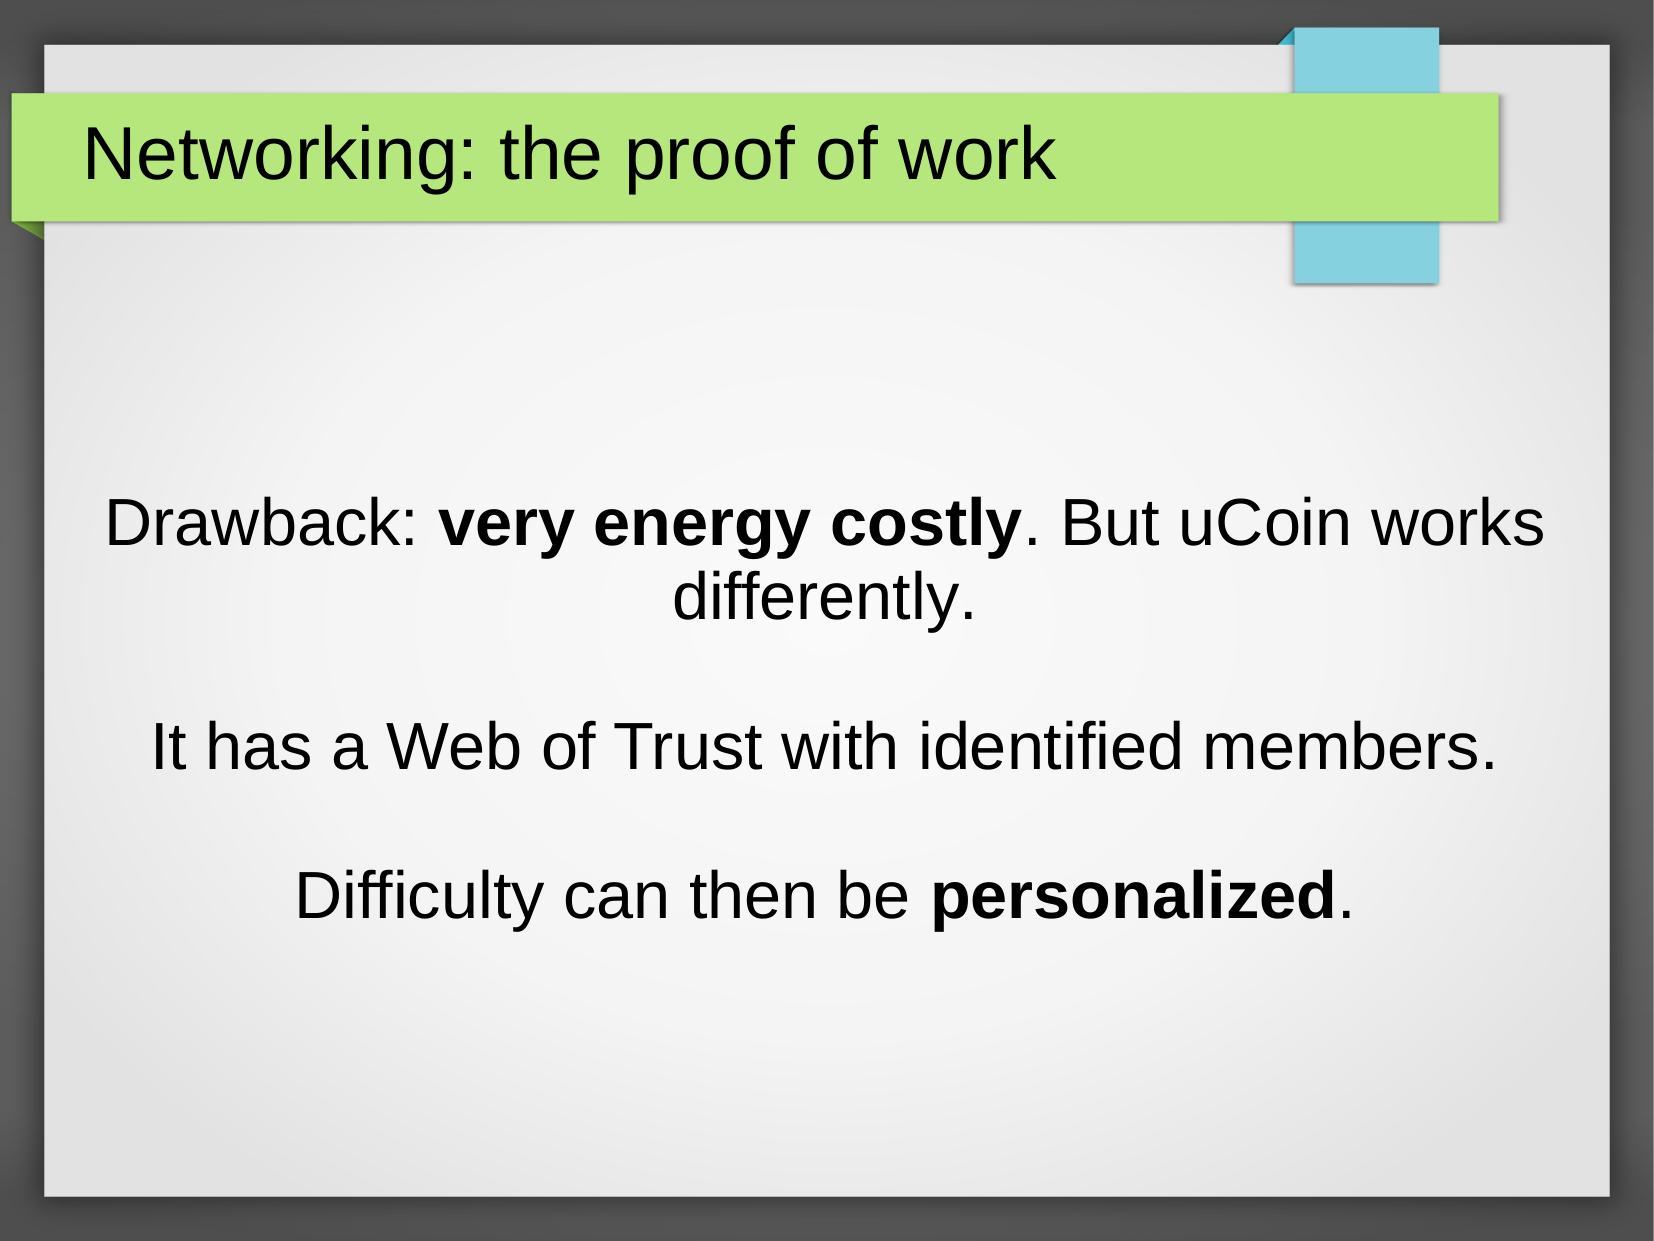

# Networking: the proof of work
Drawback: very energy costly. But uCoin works differently.
It has a Web of Trust with identified members.
Difficulty can then be personalized.